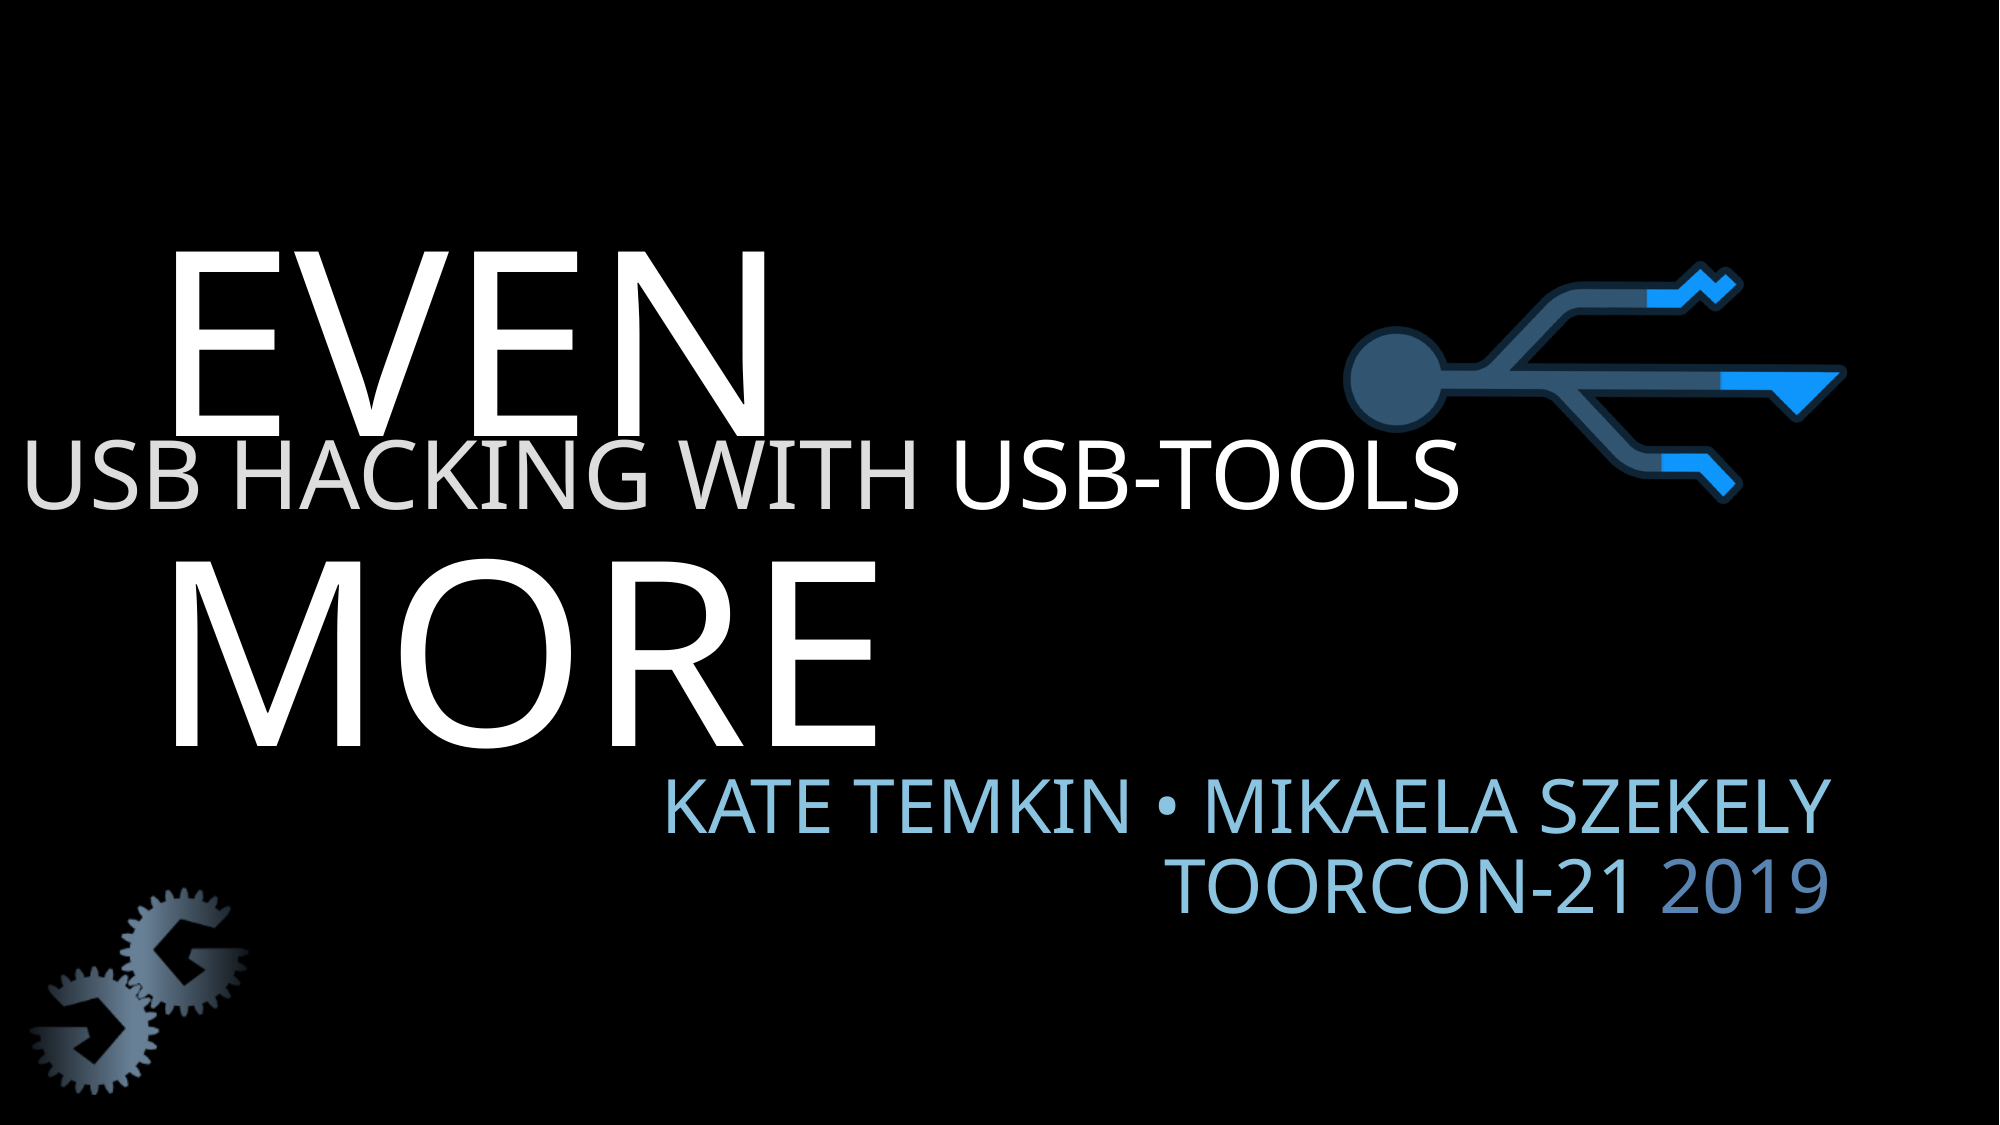

EVEN MORE
# USB HACKING WITH USB-TOOLS
KATE TEMKIN • MIKAELA SZEKELY
TOORCON-21 2019